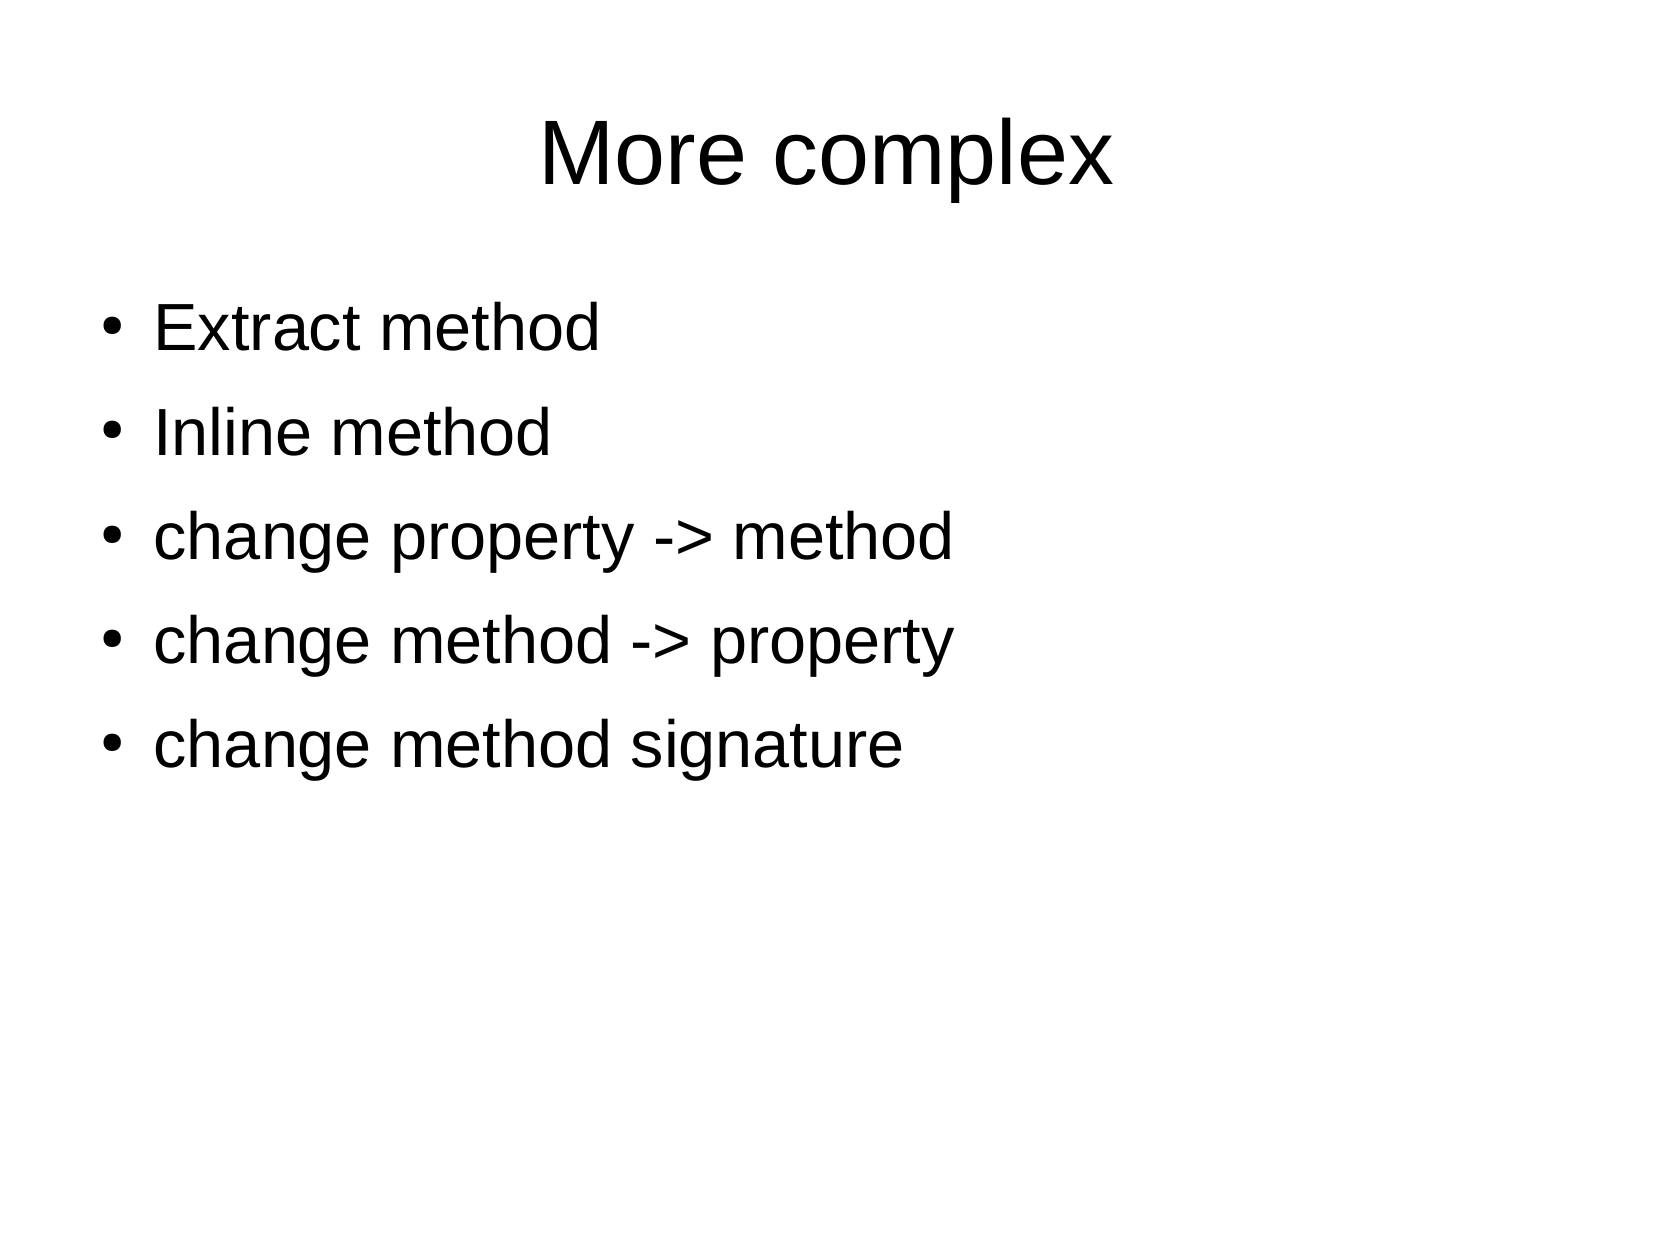

# More complex
Extract method
Inline method
change property -> method
change method -> property
change method signature